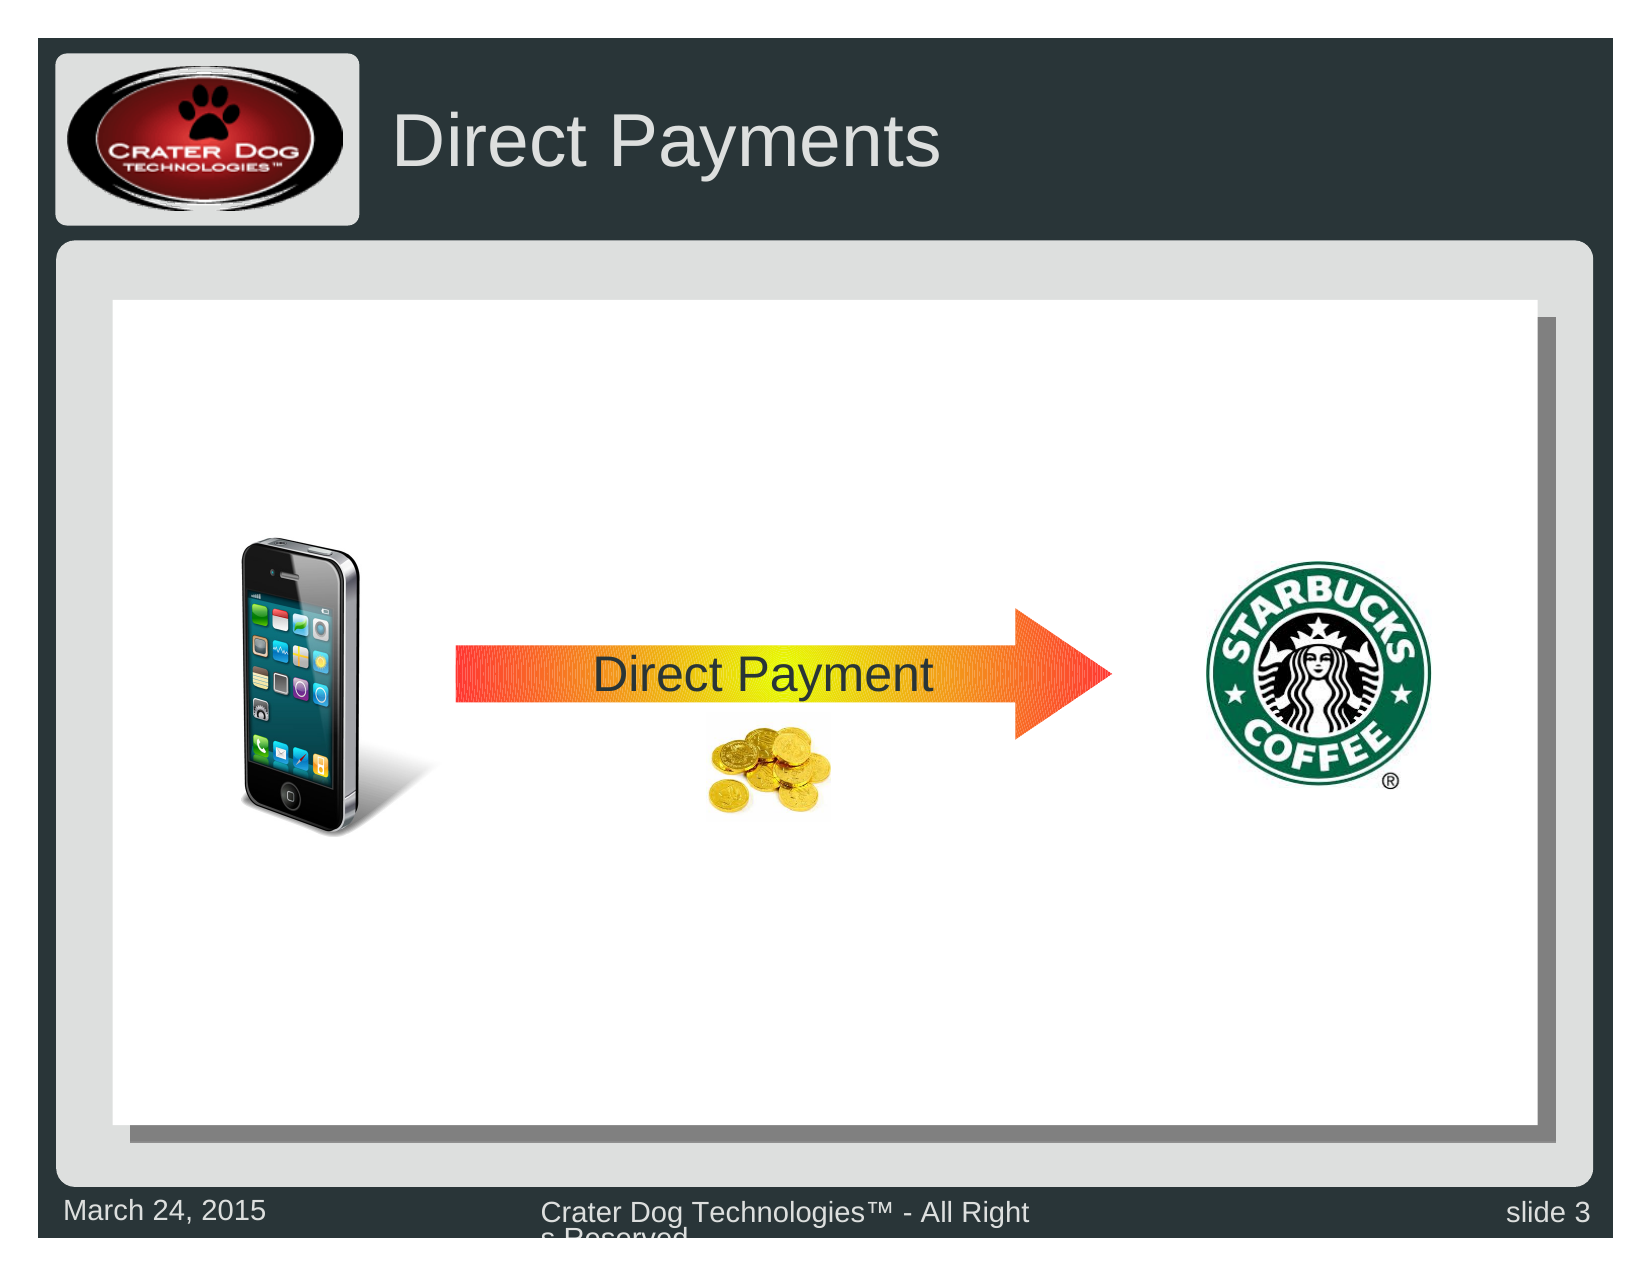

# Direct Payments
Direct Payment
Crater Dog Technologies™ - All Rights Reserved
3